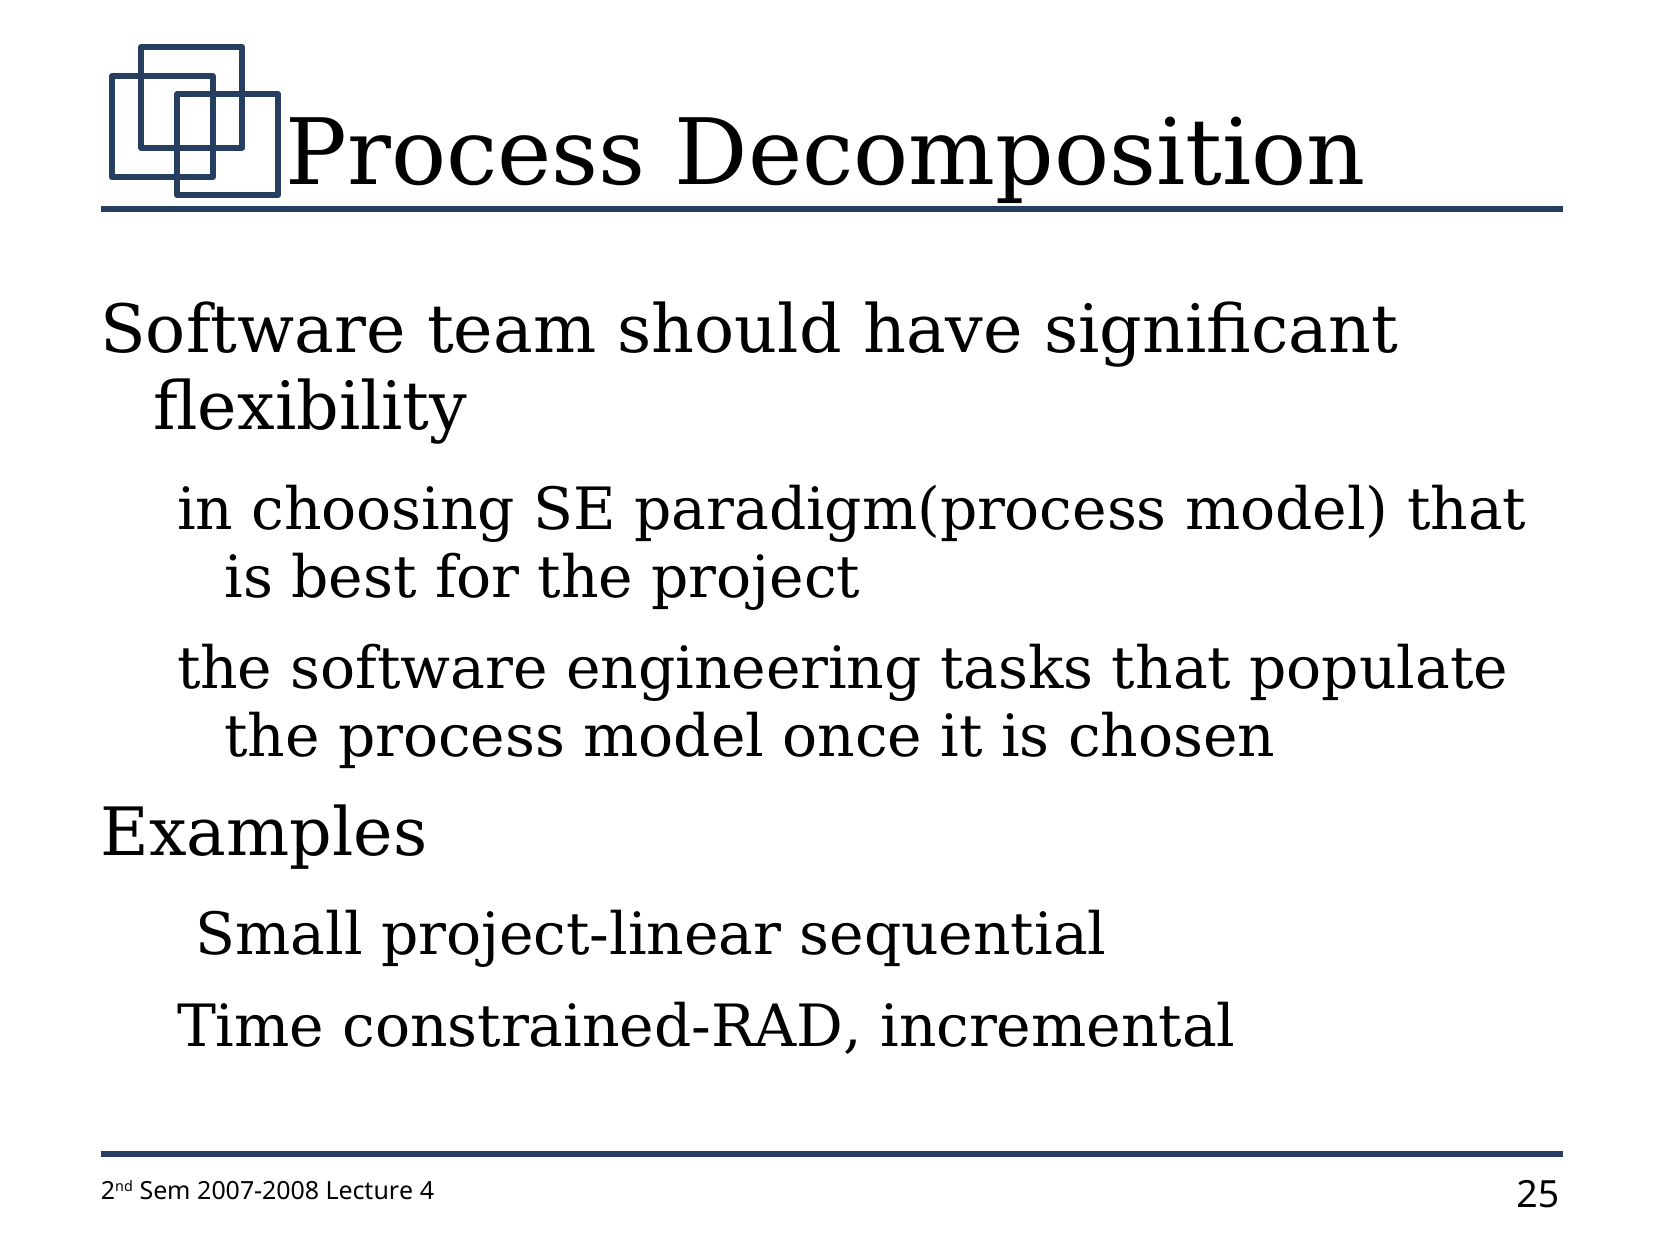

# Process Decomposition
Software team should have significant flexibility
in choosing SE paradigm(process model) that is best for the project
the software engineering tasks that populate the process model once it is chosen
Examples
 Small project-linear sequential
Time constrained-RAD, incremental